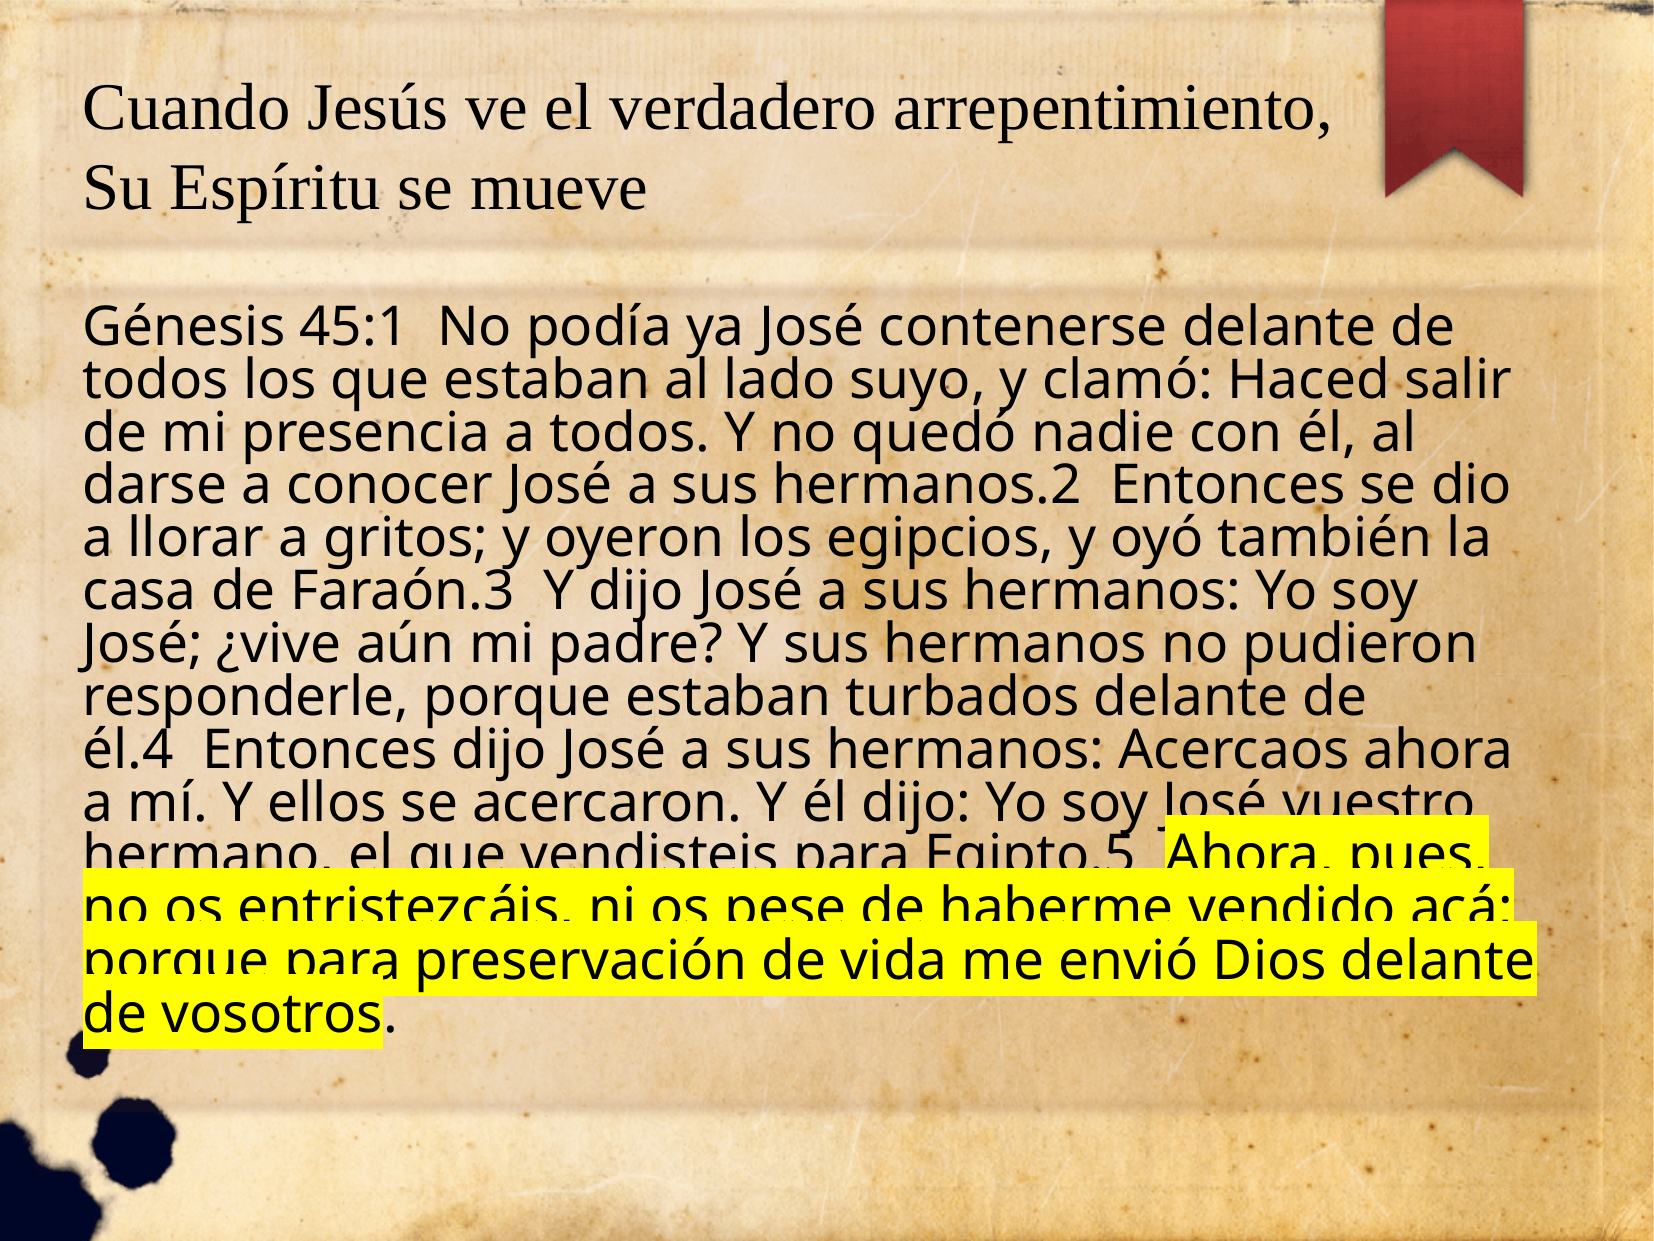

# Cuando Jesús ve el verdadero arrepentimiento, Su Espíritu se mueve
Génesis 45:1  No podía ya José contenerse delante de todos los que estaban al lado suyo, y clamó: Haced salir de mi presencia a todos. Y no quedó nadie con él, al darse a conocer José a sus hermanos.2  Entonces se dio a llorar a gritos; y oyeron los egipcios, y oyó también la casa de Faraón.3  Y dijo José a sus hermanos: Yo soy José; ¿vive aún mi padre? Y sus hermanos no pudieron responderle, porque estaban turbados delante de él.4  Entonces dijo José a sus hermanos: Acercaos ahora a mí. Y ellos se acercaron. Y él dijo: Yo soy José vuestro hermano, el que vendisteis para Egipto.5  Ahora, pues, no os entristezcáis, ni os pese de haberme vendido acá; porque para preservación de vida me envió Dios delante de vosotros.